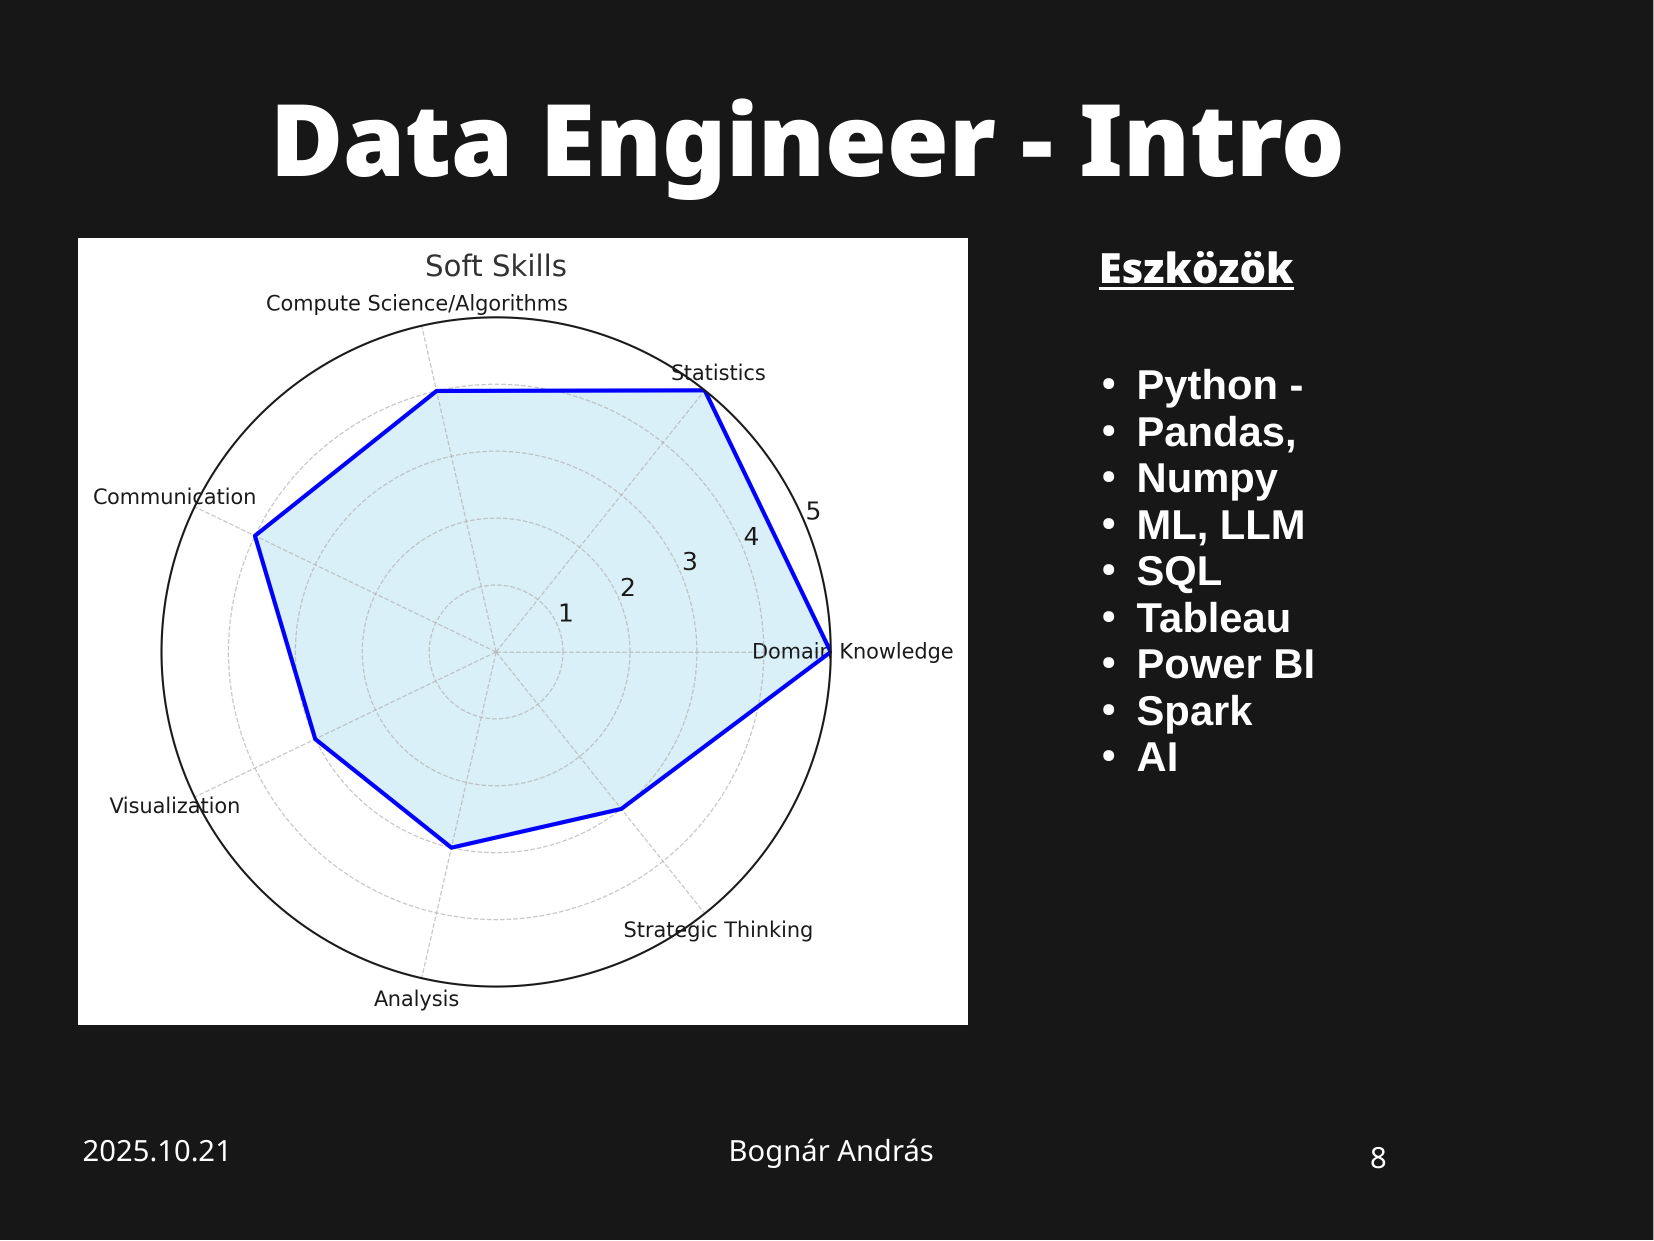

Data Engineer - Intro
Eszközök
Python -
Pandas,
Numpy
ML, LLM
SQL
Tableau
Power BI
Spark
AI